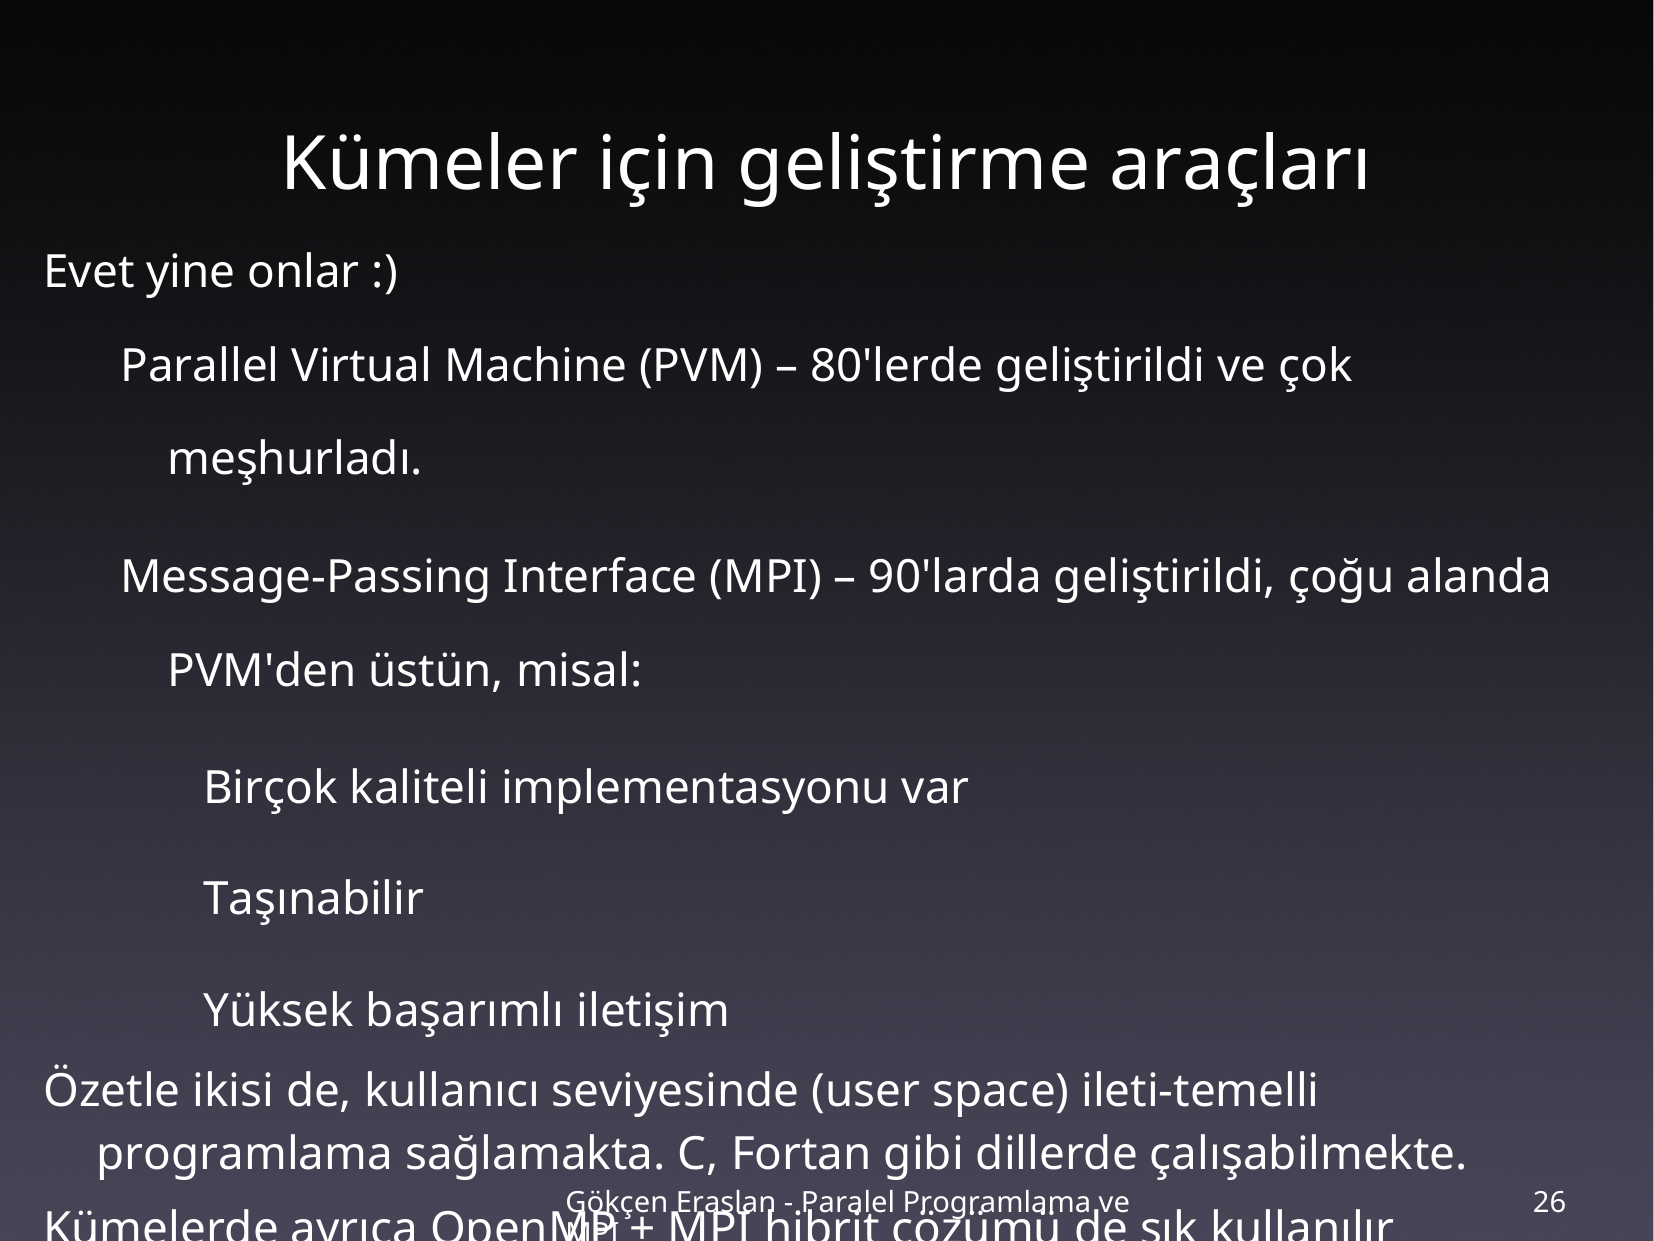

# Kümeler için geliştirme araçları
Evet yine onlar :)
Parallel Virtual Machine (PVM) – 80'lerde geliştirildi ve çok meşhurladı.
Message-Passing Interface (MPI) – 90'larda geliştirildi, çoğu alanda PVM'den üstün, misal:
Birçok kaliteli implementasyonu var
Taşınabilir
Yüksek başarımlı iletişim
Özetle ikisi de, kullanıcı seviyesinde (user space) ileti-temelli programlama sağlamakta. C, Fortan gibi dillerde çalışabilmekte.
Kümelerde ayrıca OpenMP + MPI hibrit çözümü de sık kullanılır
Gökçen Eraslan - Paralel Programlama ve MPI
26